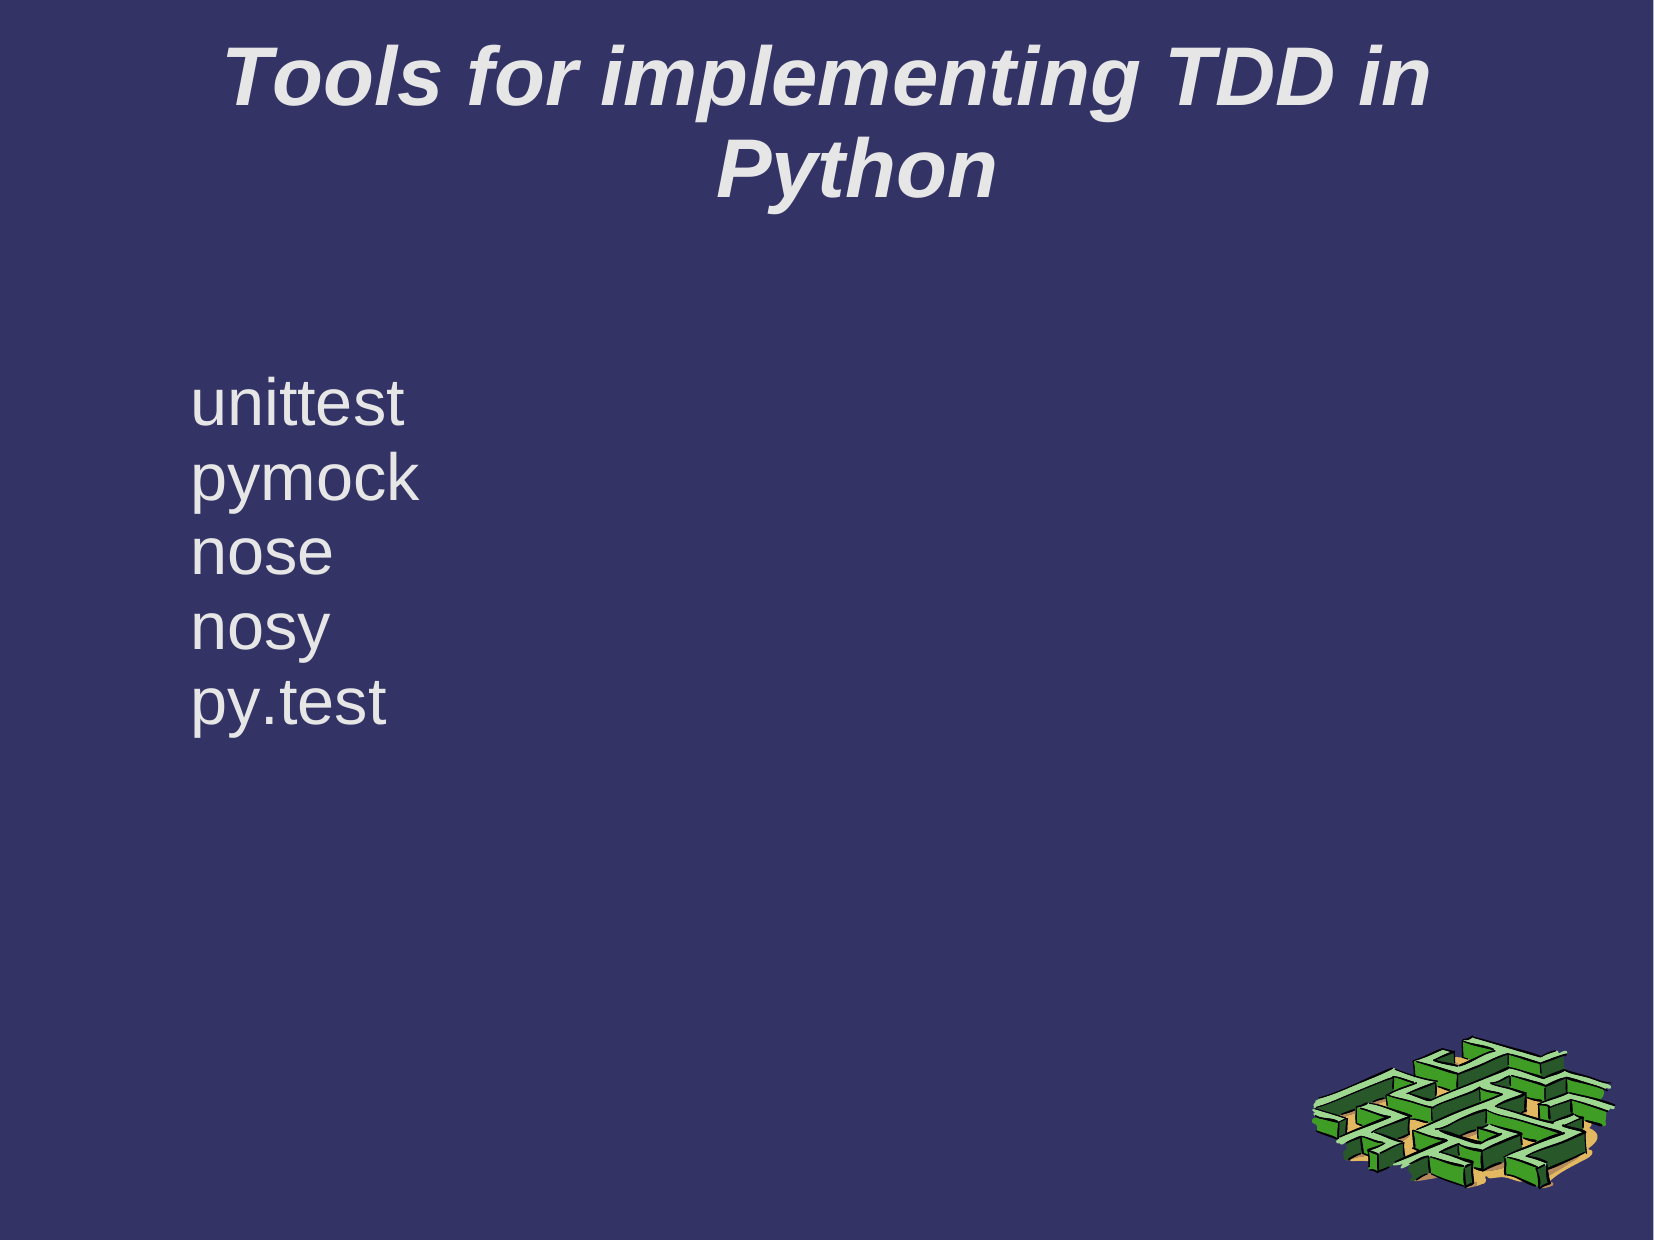

# Tools for implementing TDD in Python
unittest
pymock
nose
nosy
py.test